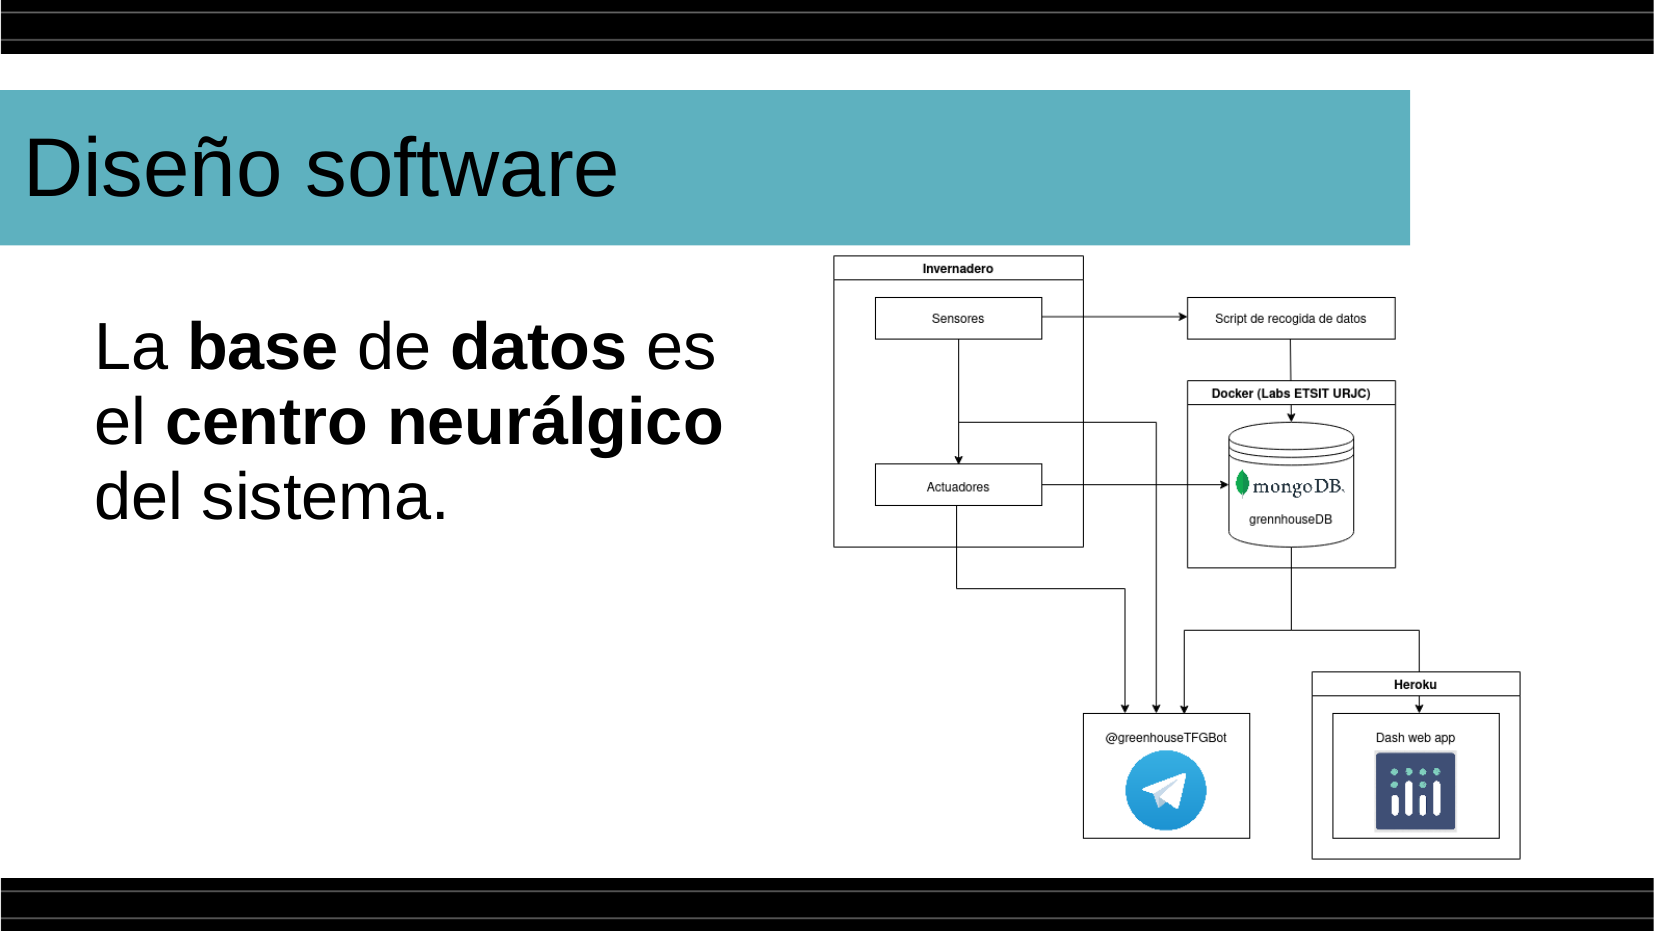

Diseño software
# La base de datos es el centro neurálgico del sistema.